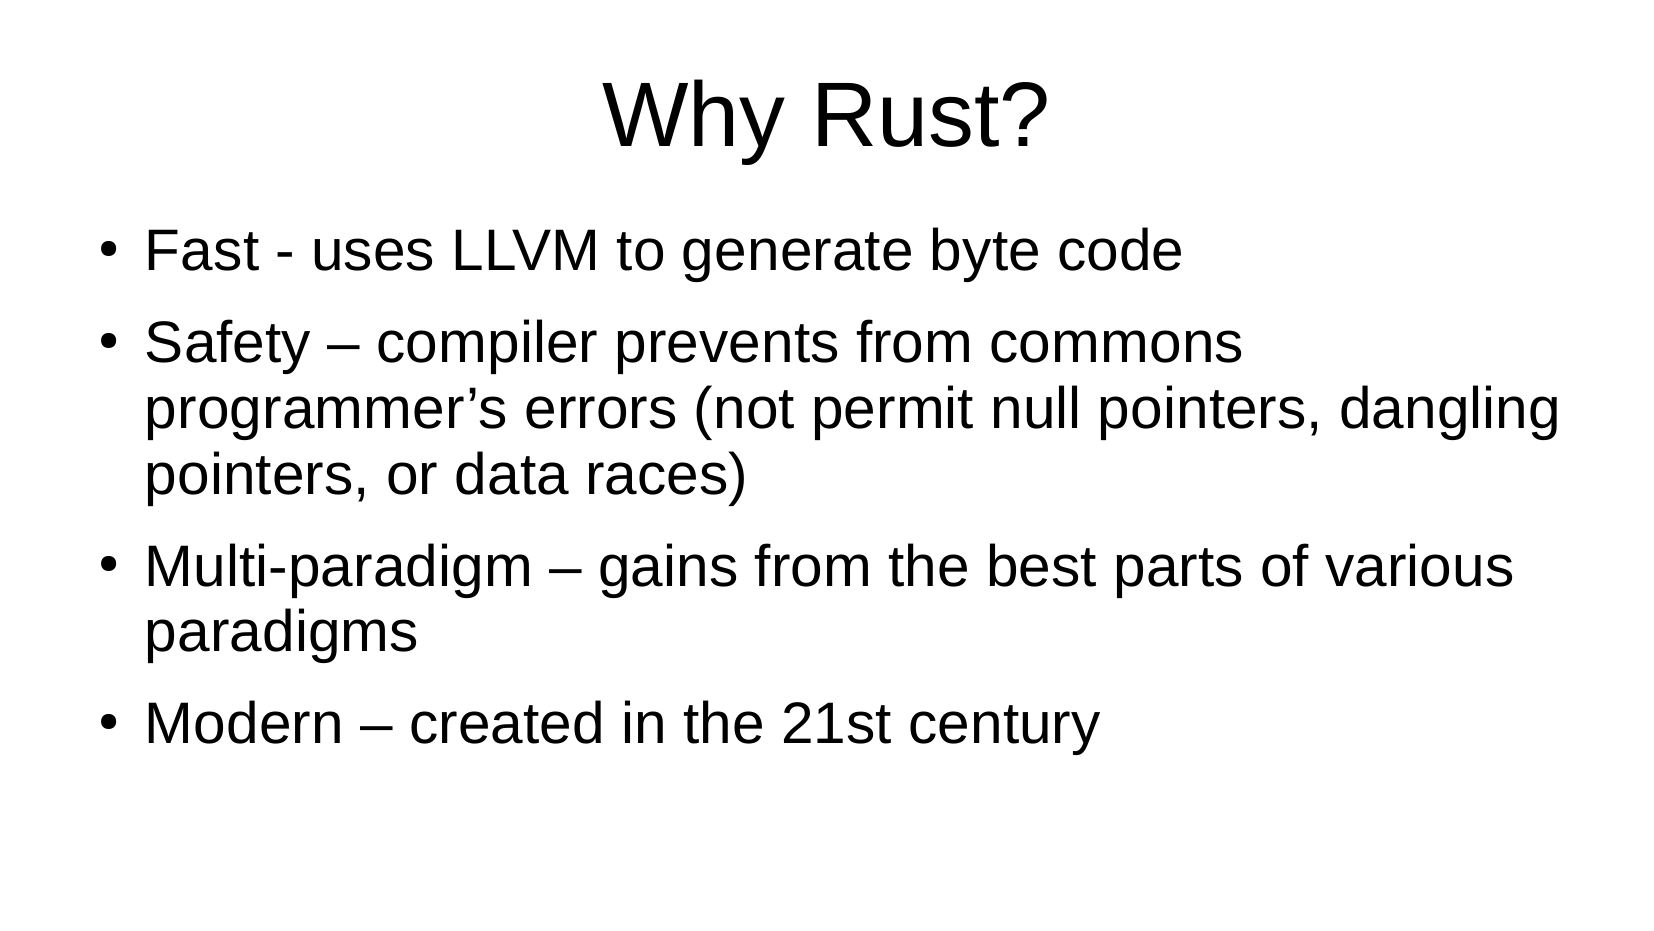

# Why Rust?
Fast - uses LLVM to generate byte code
Safety – compiler prevents from commons programmer’s errors (not permit null pointers, dangling pointers, or data races)
Multi-paradigm – gains from the best parts of various paradigms
Modern – created in the 21st century